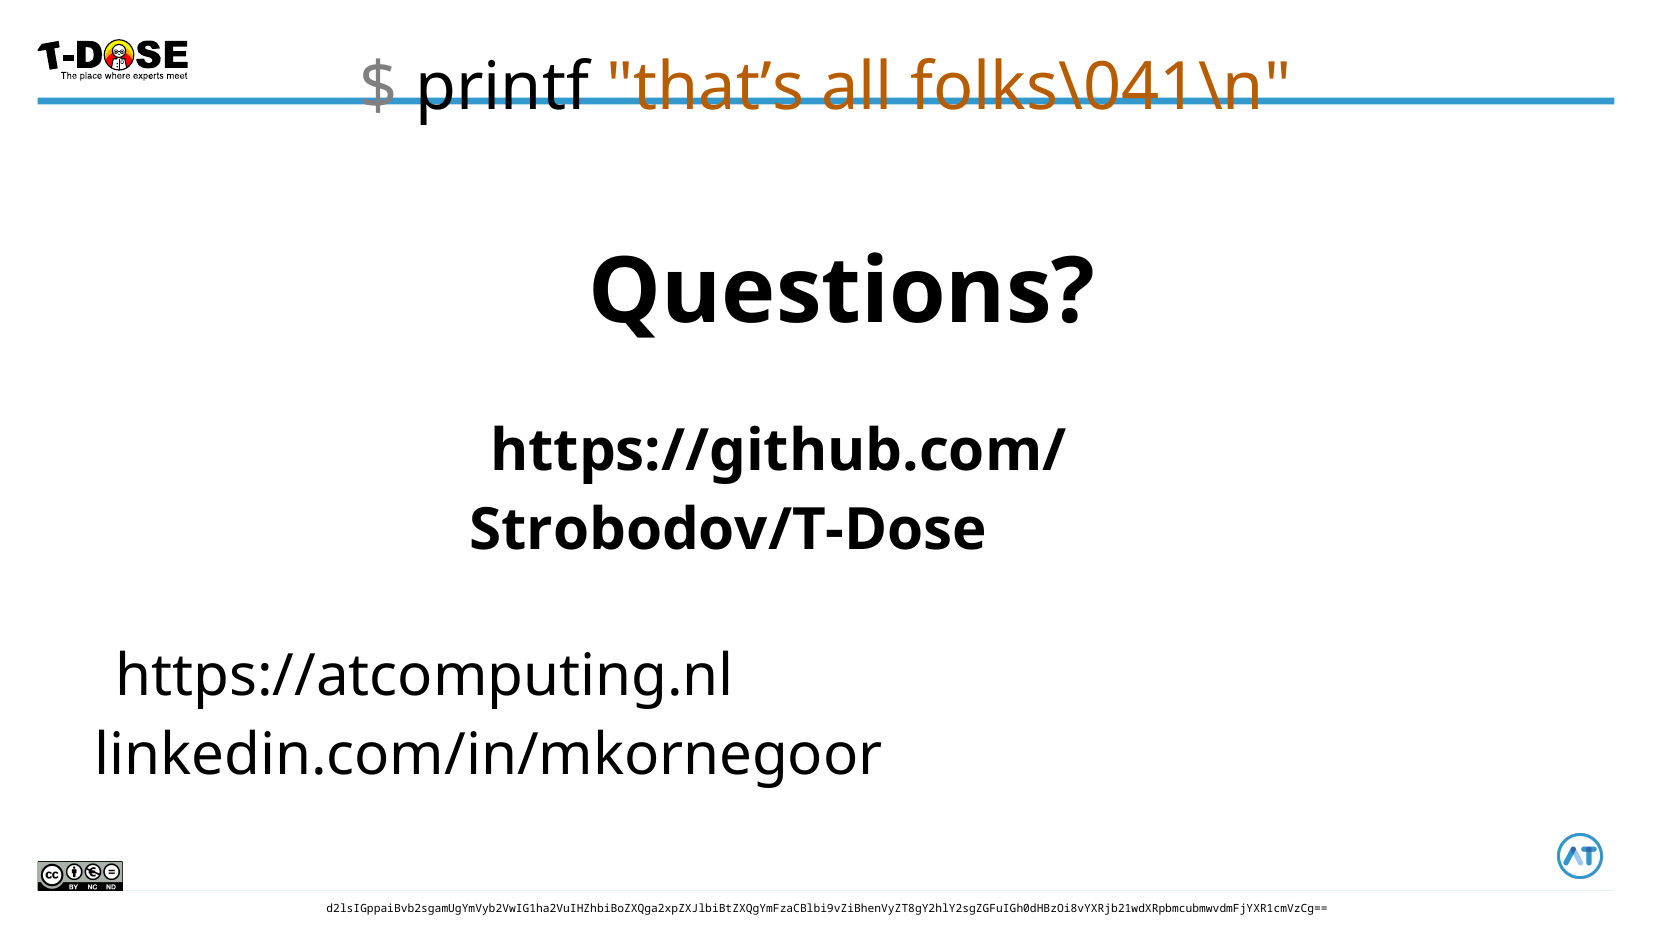

$ printf "that’s all folks\041\n"
Questions?
https://github.com/Strobodov/T-Dose
https://atcomputing.nl 								linkedin.com/in/mkornegoor
d2lsIGppaiBvb2sgamUgYmVyb2VwIG1ha2VuIHZhbiBoZXQga2xpZXJlbiBtZXQgYmFzaCBlbi9vZiBhenVyZT8gY2hlY2sgZGFuIGh0dHBzOi8vYXRjb21wdXRpbmcubmwvdmFjYXR1cmVzCg==